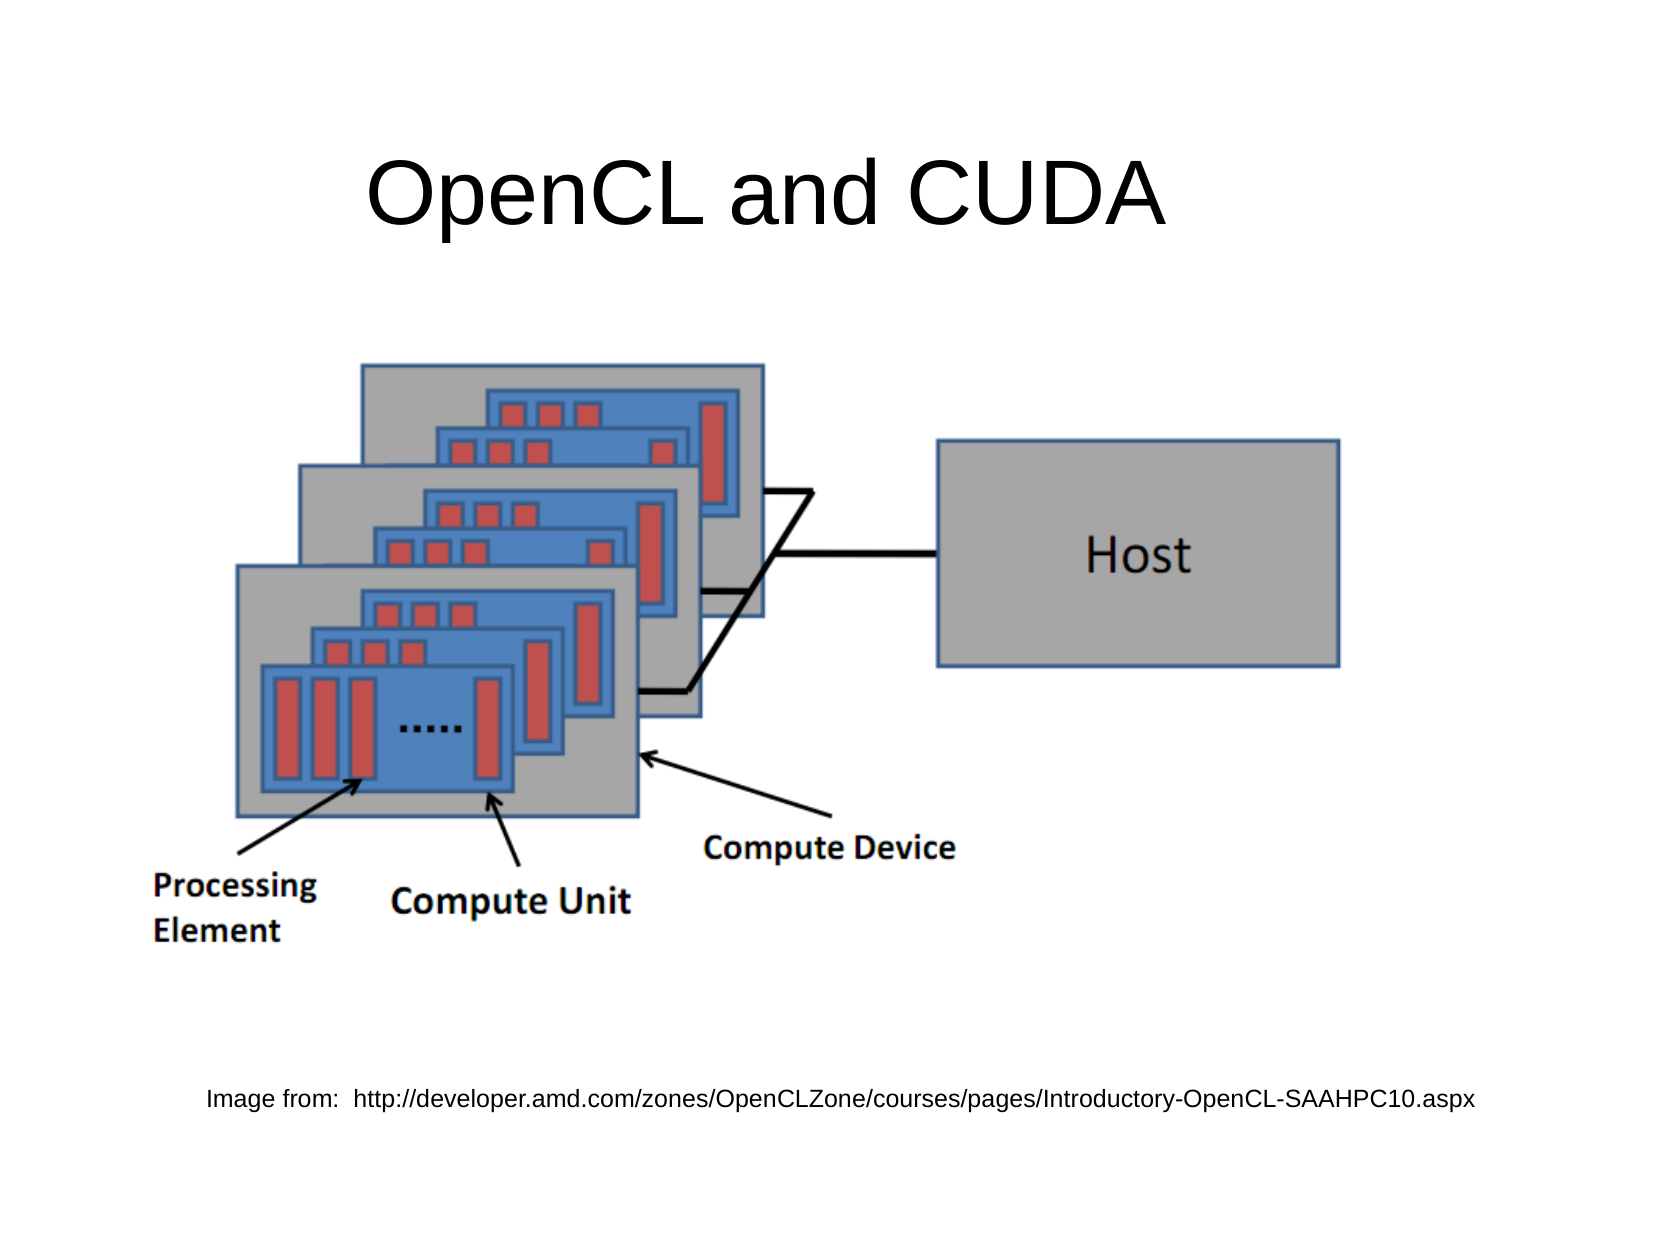

# OpenCL and CUDA
Image from: http://developer.amd.com/zones/OpenCLZone/courses/pages/Introductory-OpenCL-SAAHPC10.aspx